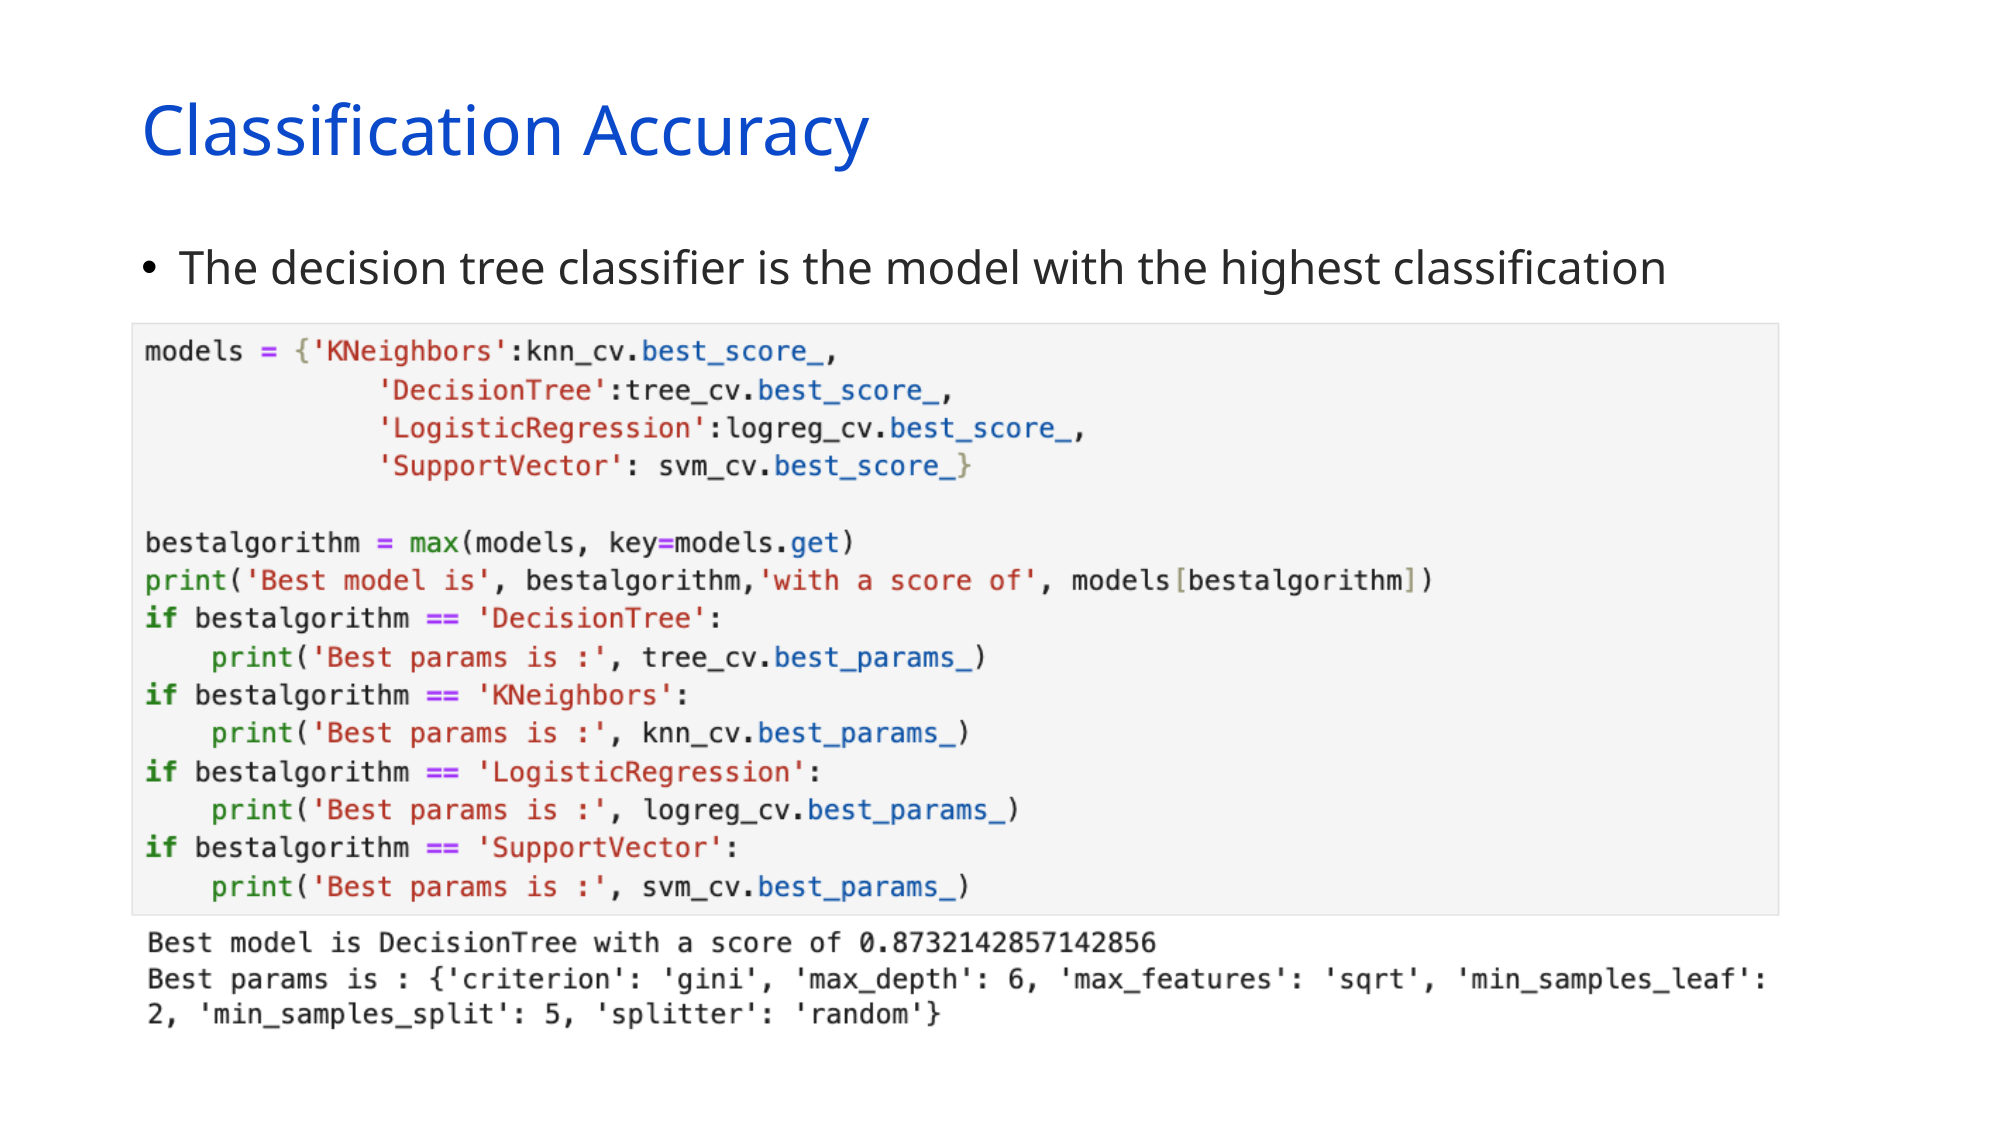

Classification Accuracy
# The decision tree classifier is the model with the highest classification accuracy